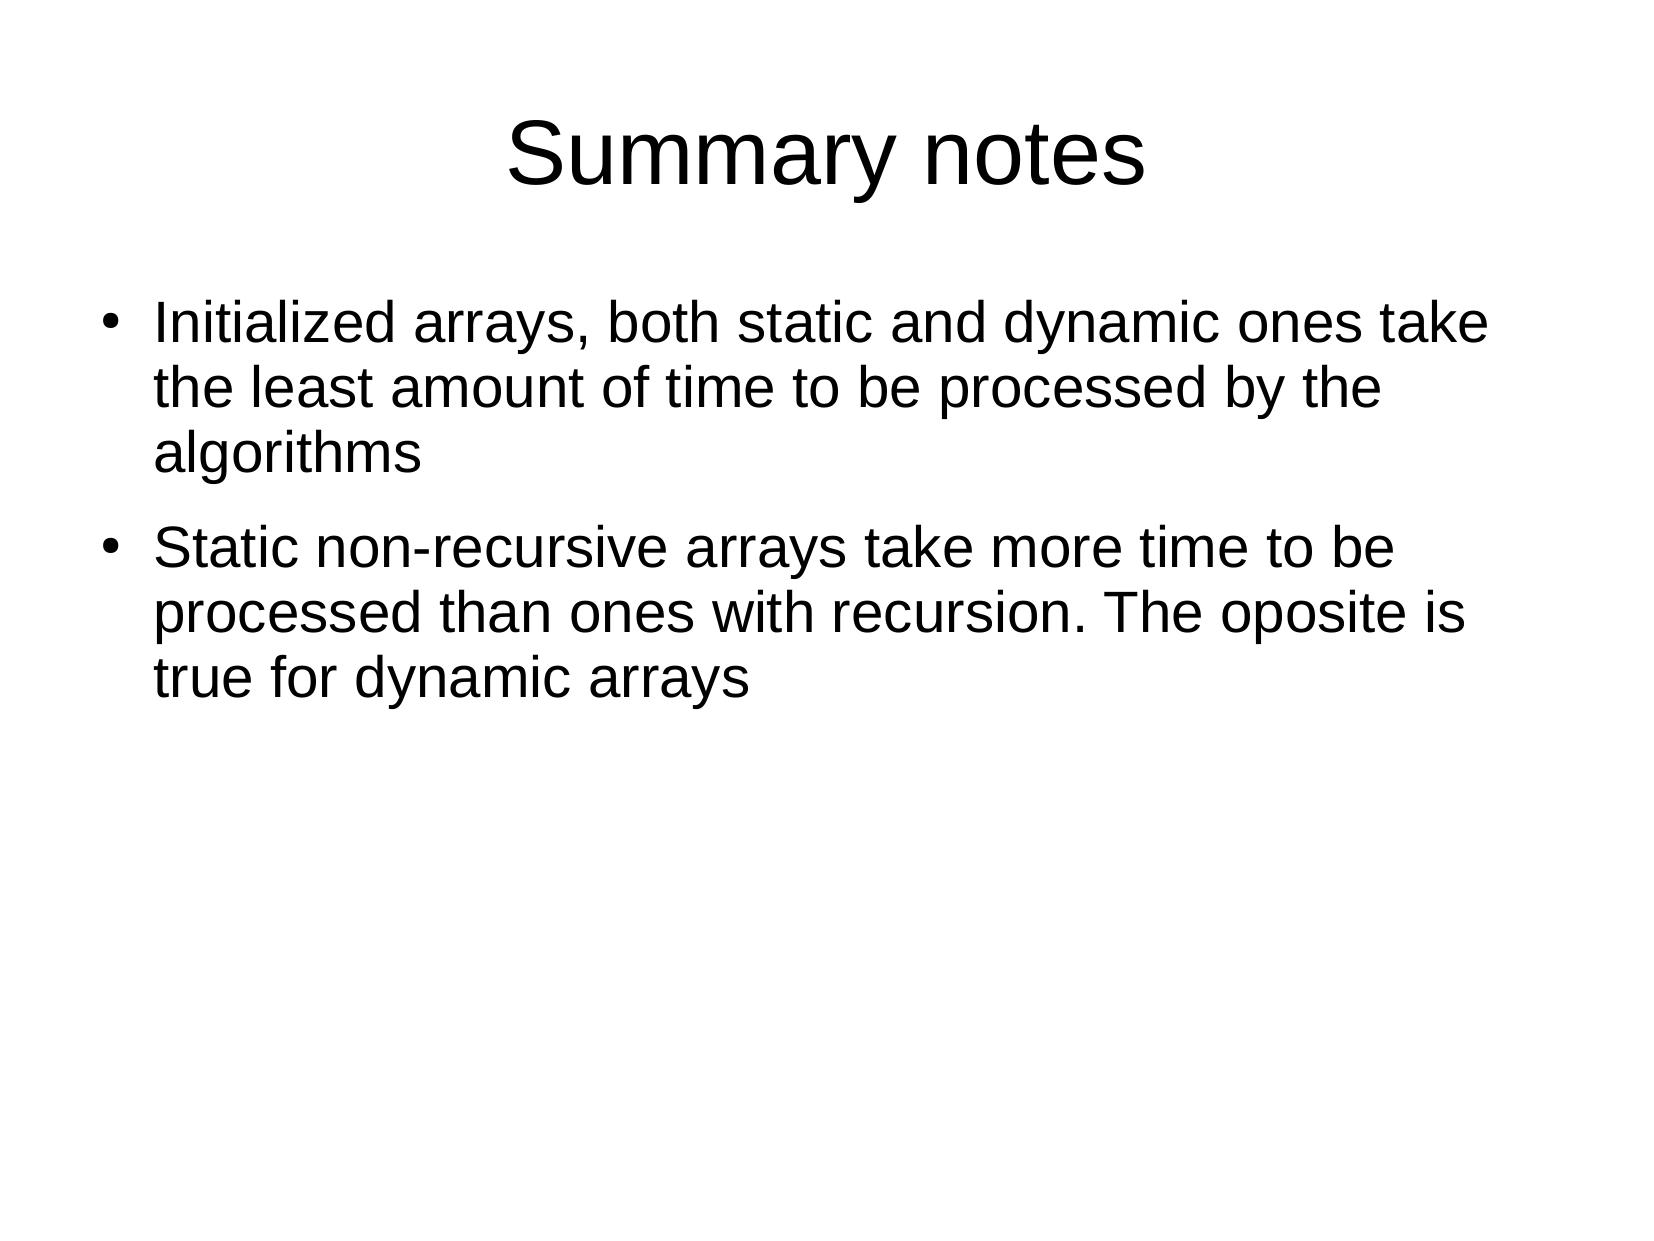

# Summary notes
Initialized arrays, both static and dynamic ones take the least amount of time to be processed by the algorithms
Static non-recursive arrays take more time to be processed than ones with recursion. The oposite is true for dynamic arrays